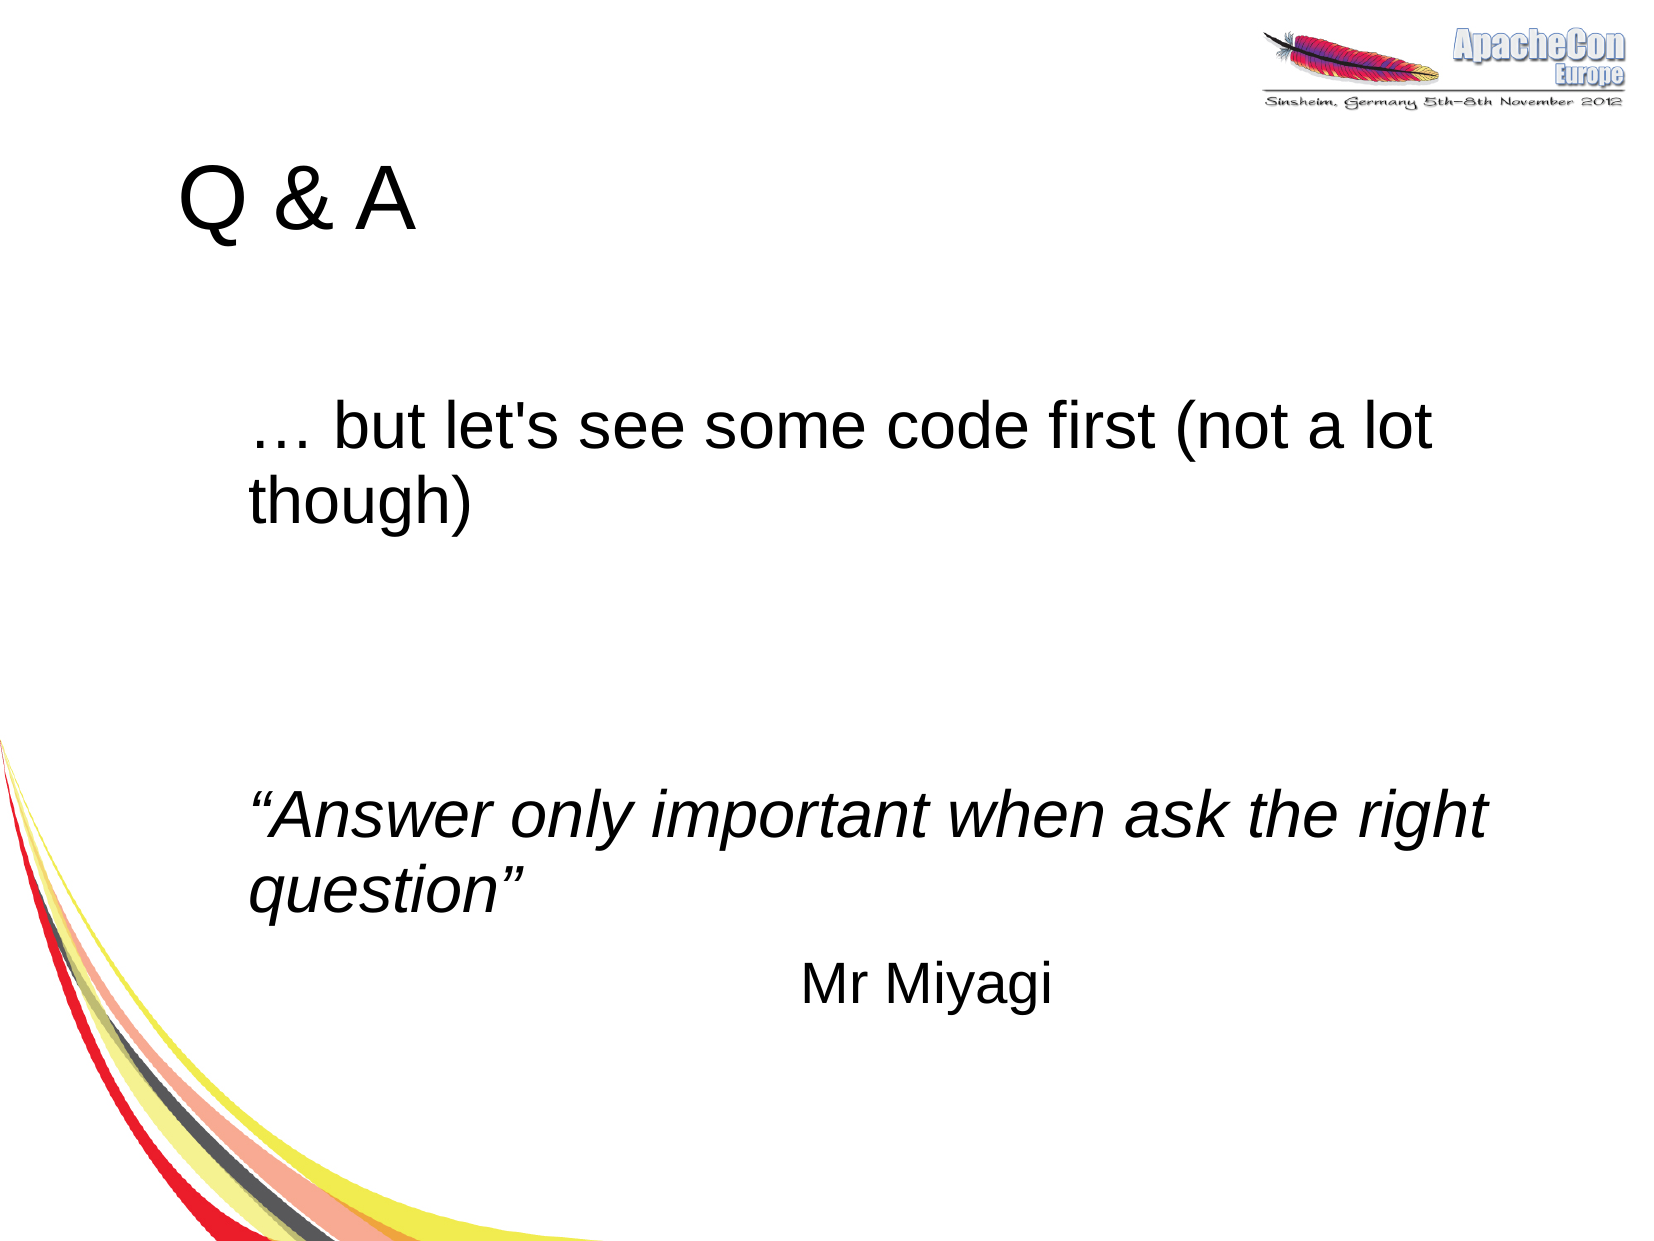

# Q & A
… but let's see some code first (not a lot though)
“Answer only important when ask the right question”
Mr Miyagi